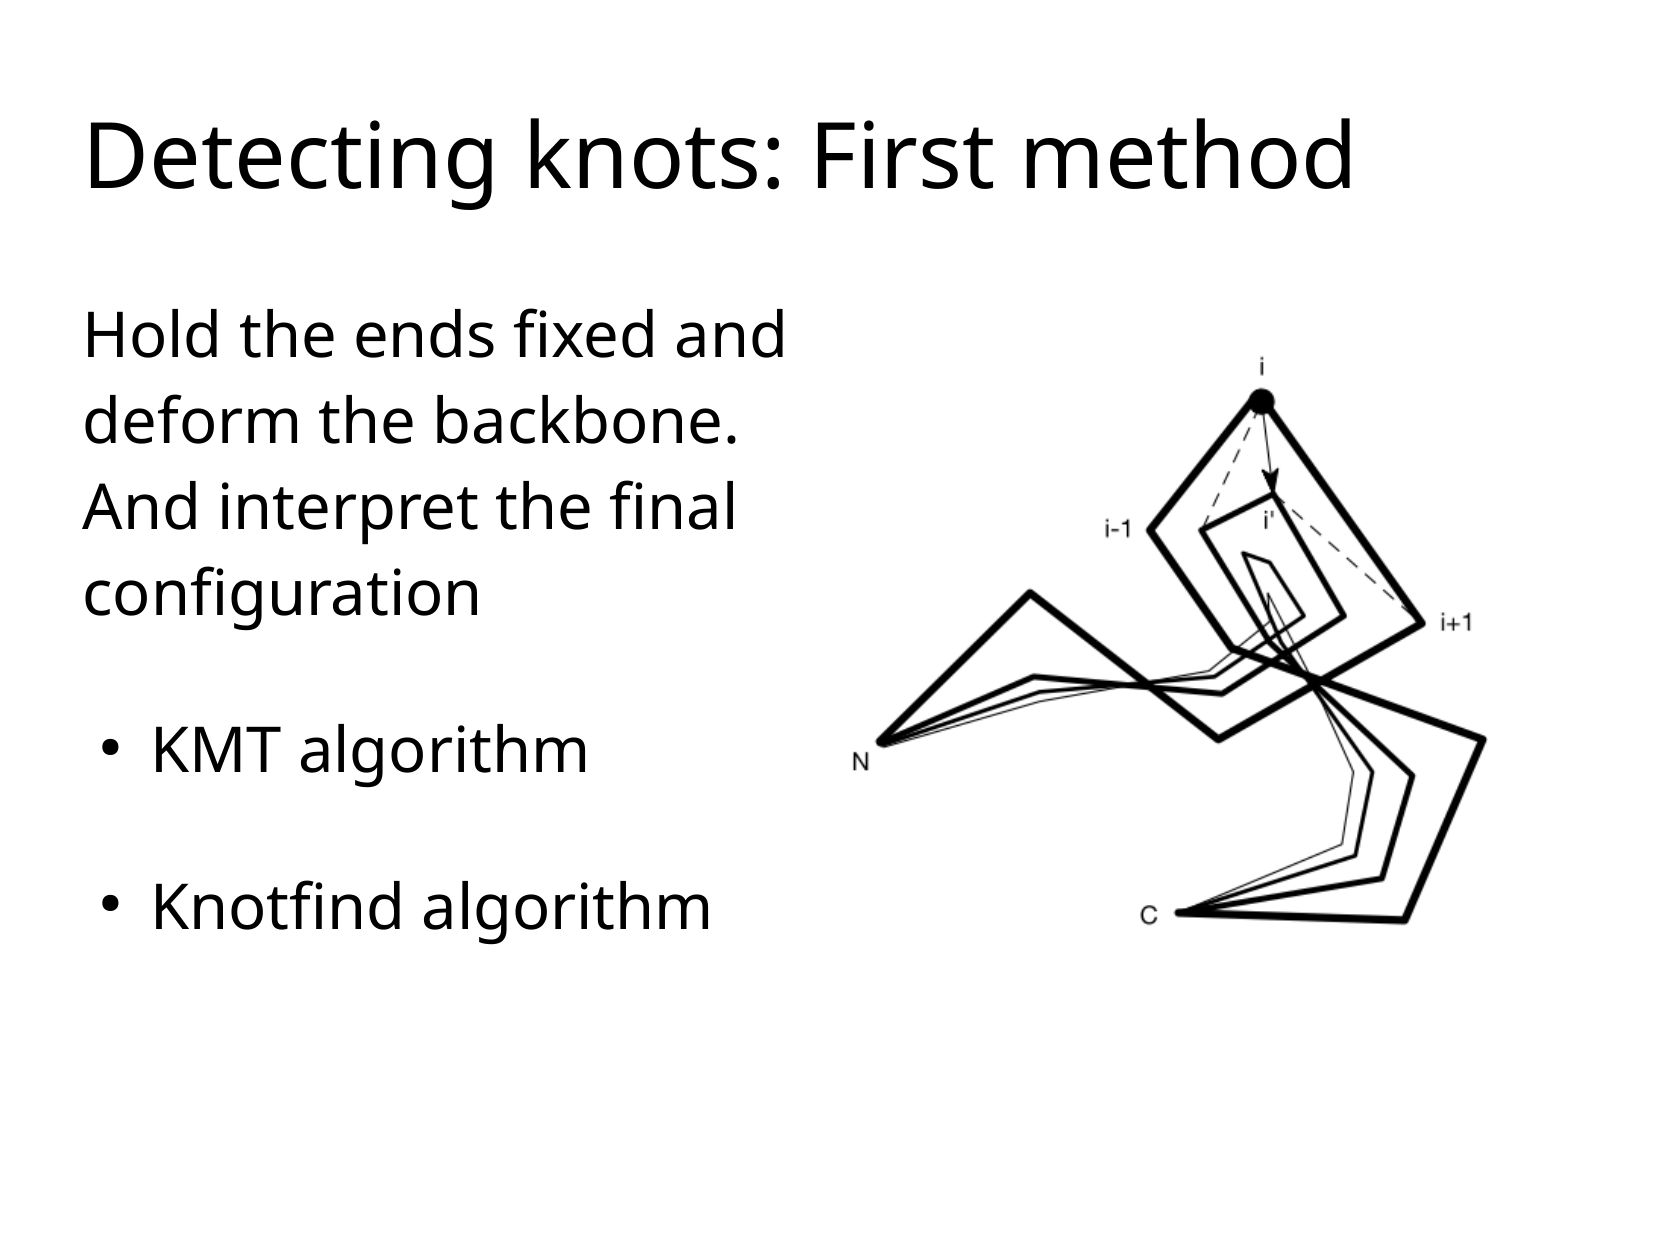

# Detecting knots: First method
Hold the ends fixed and deform the backbone. And interpret the final configuration
KMT algorithm
Knotfind algorithm